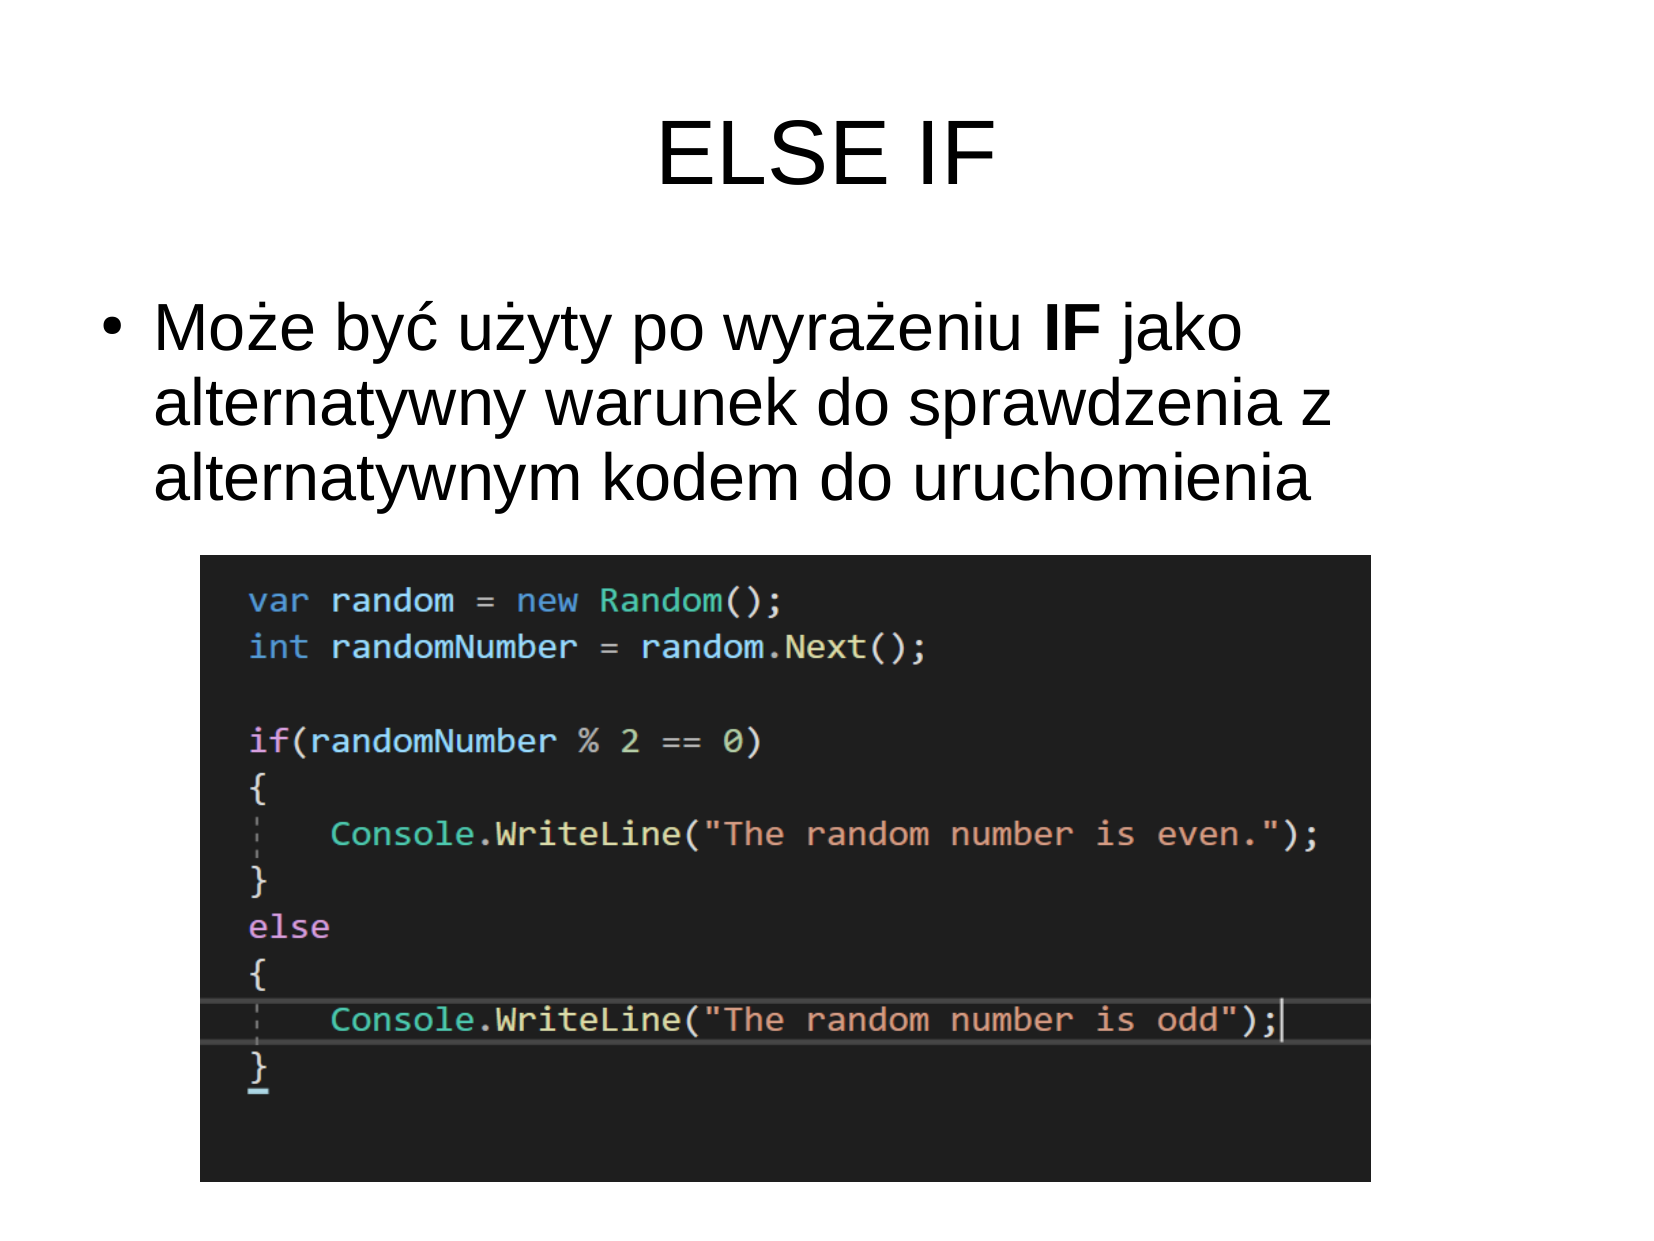

# ELSE IF
Może być użyty po wyrażeniu IF jako alternatywny warunek do sprawdzenia z alternatywnym kodem do uruchomienia